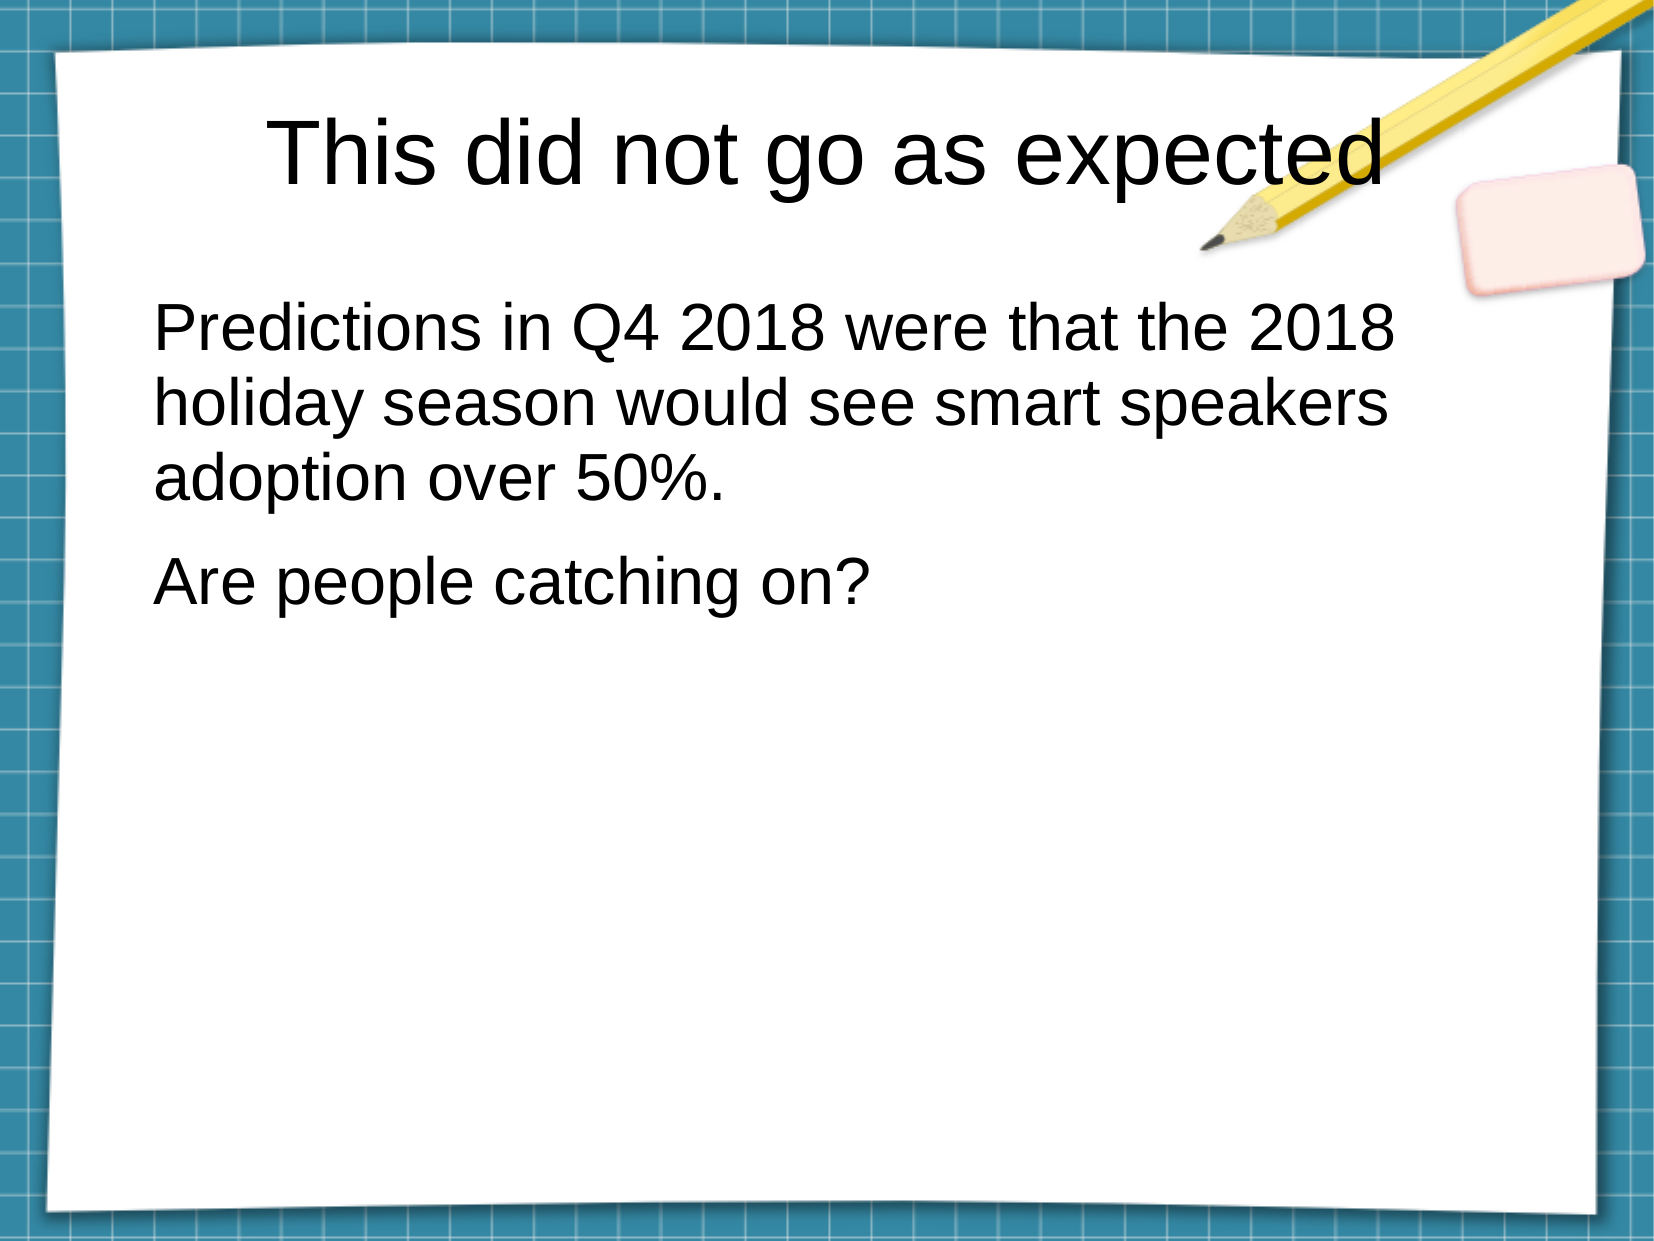

# This did not go as expected
Predictions in Q4 2018 were that the 2018 holiday season would see smart speakers adoption over 50%.
Are people catching on?